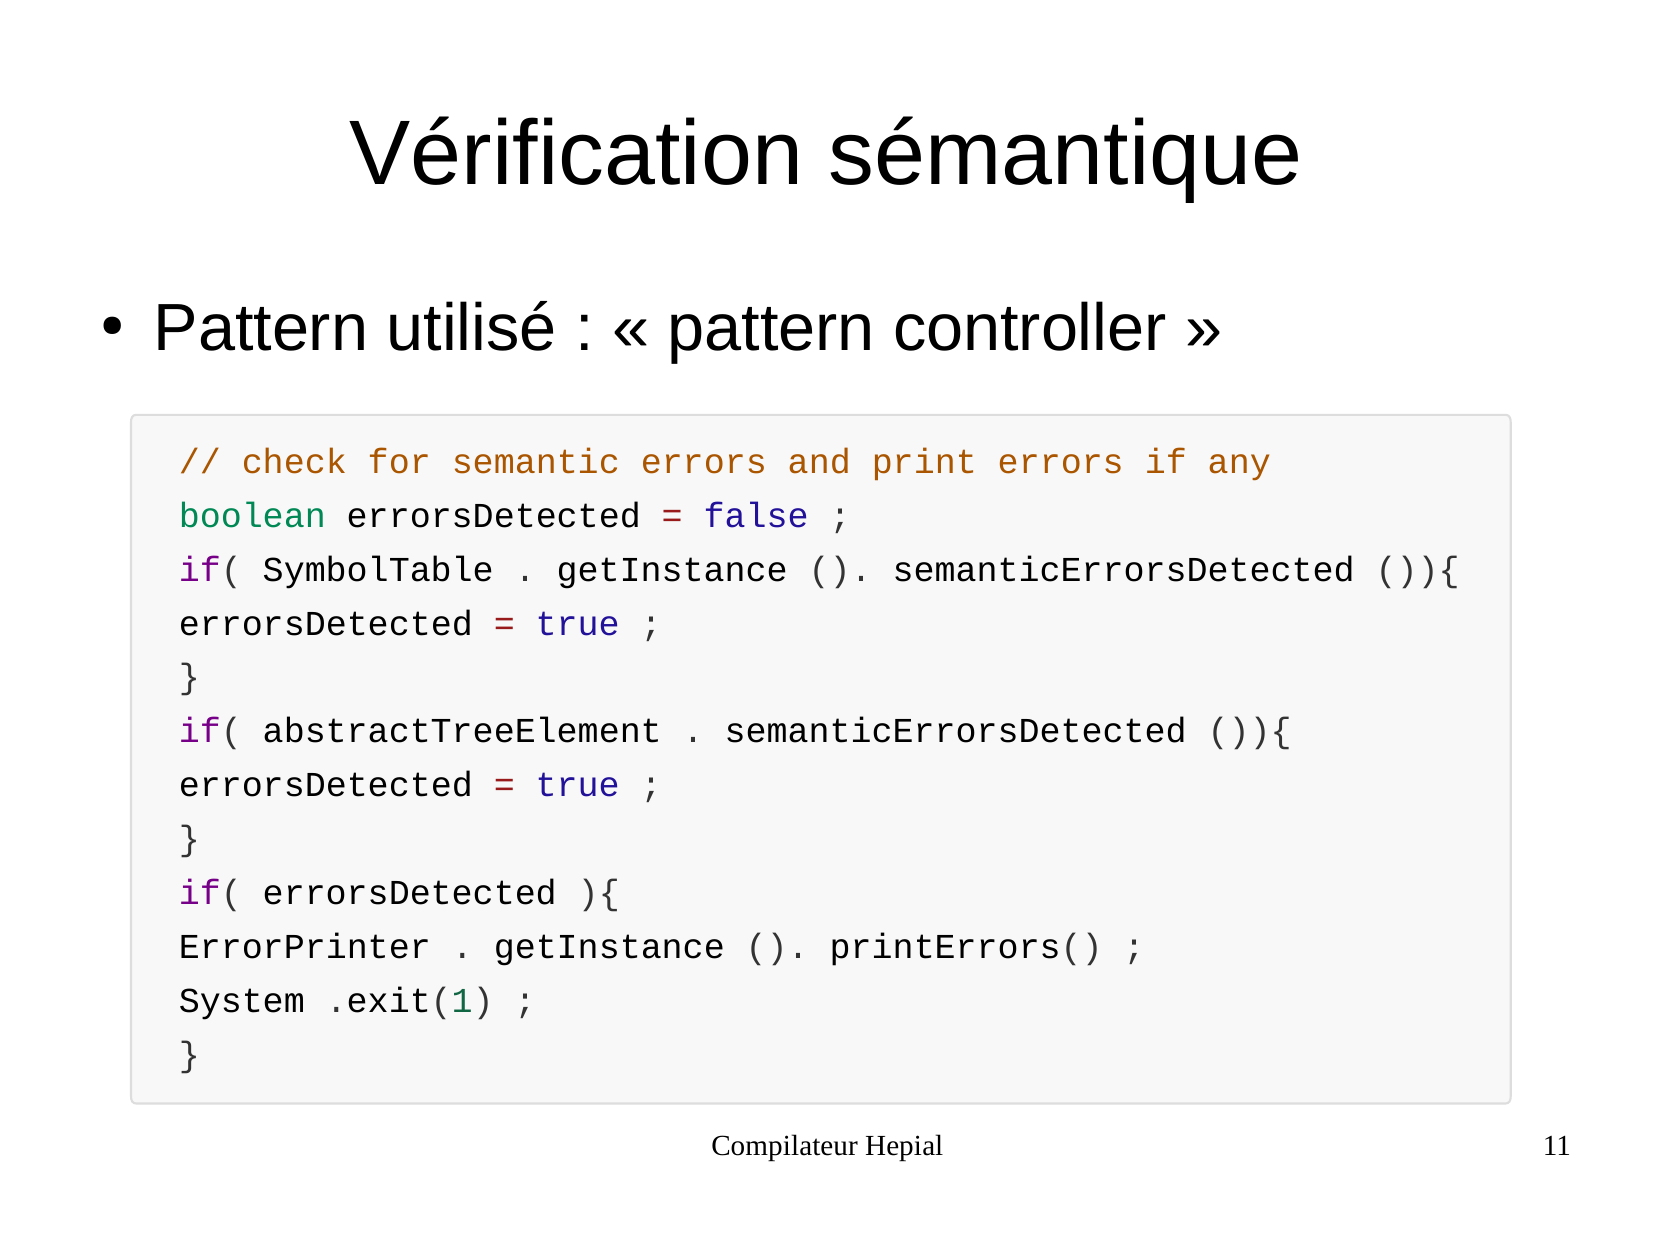

# Vérification sémantique
Pattern utilisé : « pattern controller »
Compilateur Hepial
11